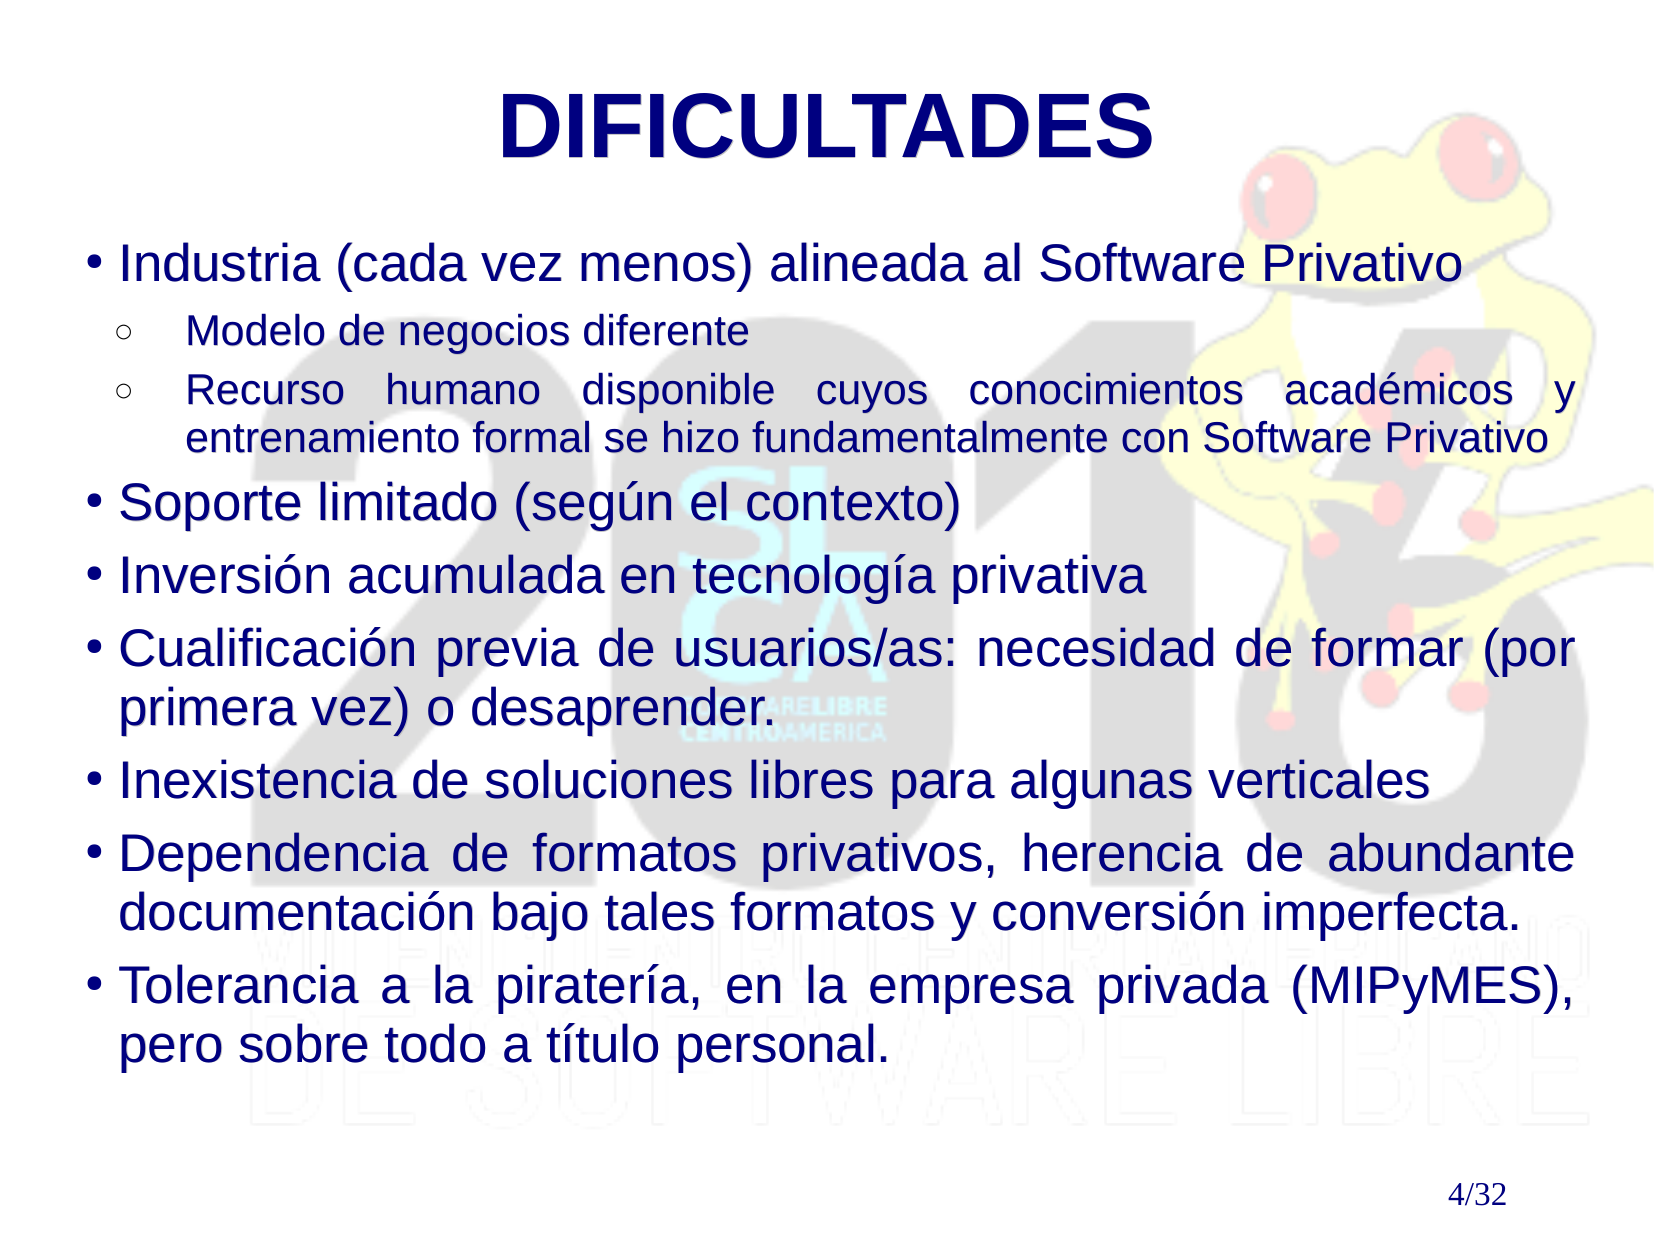

# DIFICULTADES
Industria (cada vez menos) alineada al Software Privativo
Modelo de negocios diferente
Recurso humano disponible cuyos conocimientos académicos y entrenamiento formal se hizo fundamentalmente con Software Privativo
Soporte limitado (según el contexto)
Inversión acumulada en tecnología privativa
Cualificación previa de usuarios/as: necesidad de formar (por primera vez) o desaprender.
Inexistencia de soluciones libres para algunas verticales
Dependencia de formatos privativos, herencia de abundante documentación bajo tales formatos y conversión imperfecta.
Tolerancia a la piratería, en la empresa privada (MIPyMES), pero sobre todo a título personal.